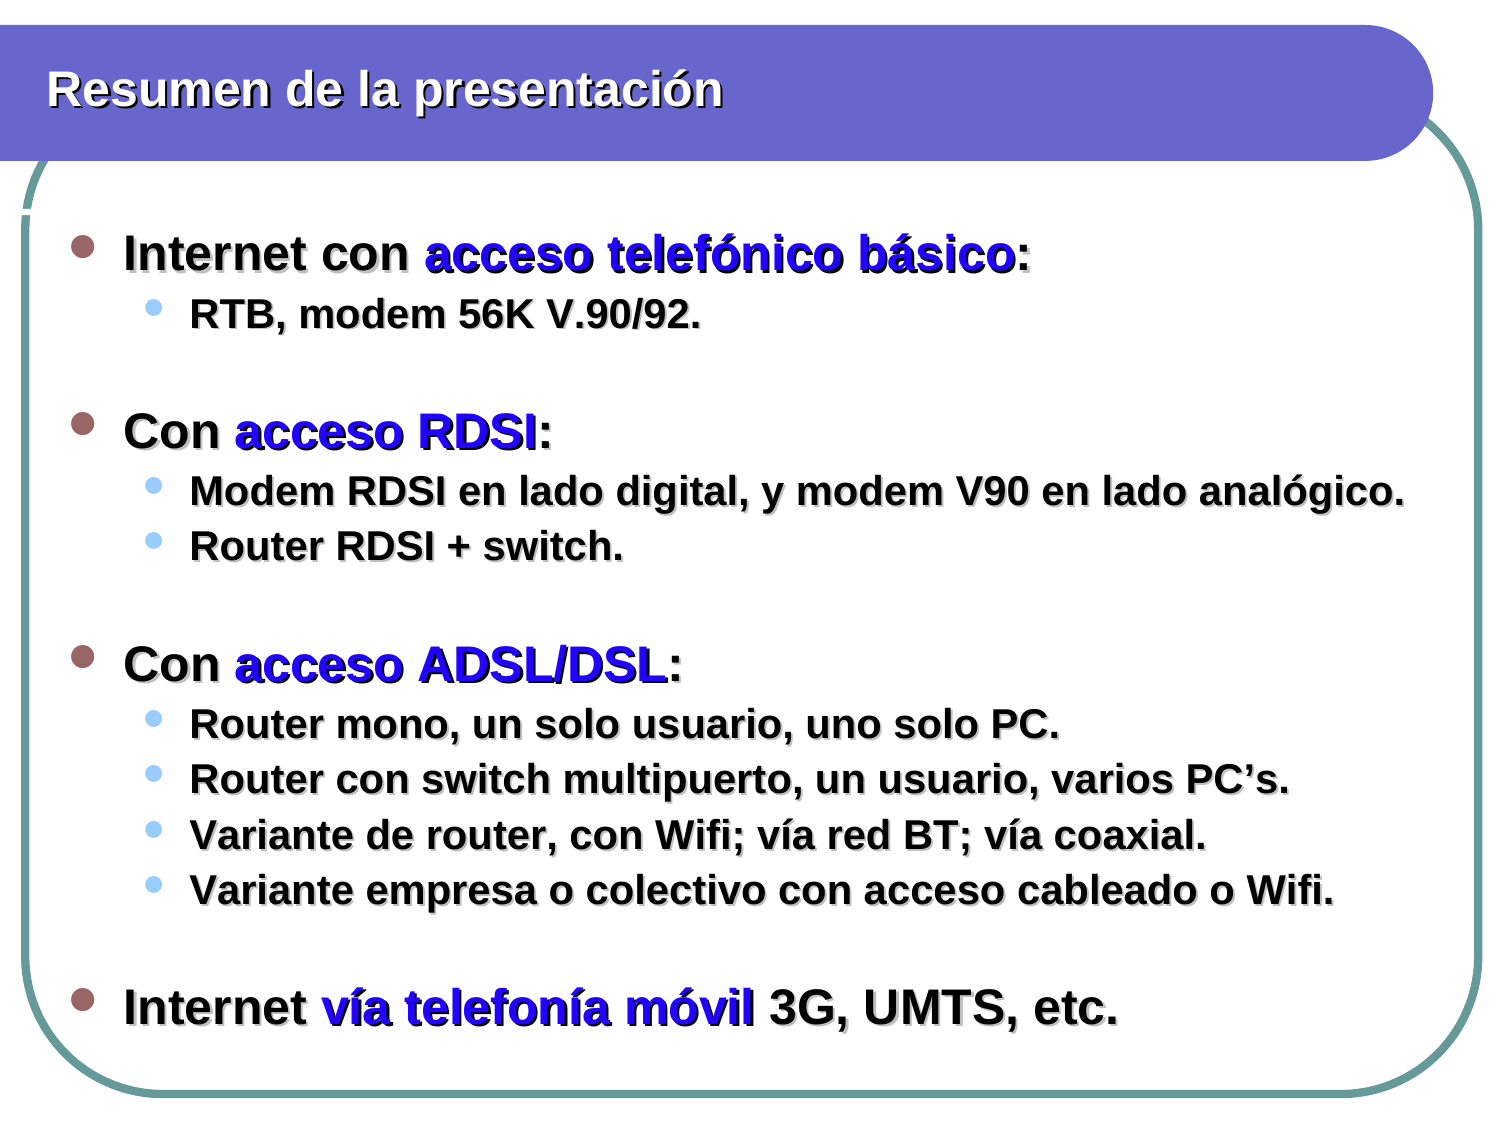

# Resumen de la presentación
Internet con acceso telefónico básico:
RTB, modem 56K V.90/92.
Con acceso RDSI:
Modem RDSI en lado digital, y modem V90 en lado analógico.
Router RDSI + switch.
Con acceso ADSL/DSL:
Router mono, un solo usuario, uno solo PC.
Router con switch multipuerto, un usuario, varios PC’s.
Variante de router, con Wifi; vía red BT; vía coaxial.
Variante empresa o colectivo con acceso cableado o Wifi.
Internet vía telefonía móvil 3G, UMTS, etc.